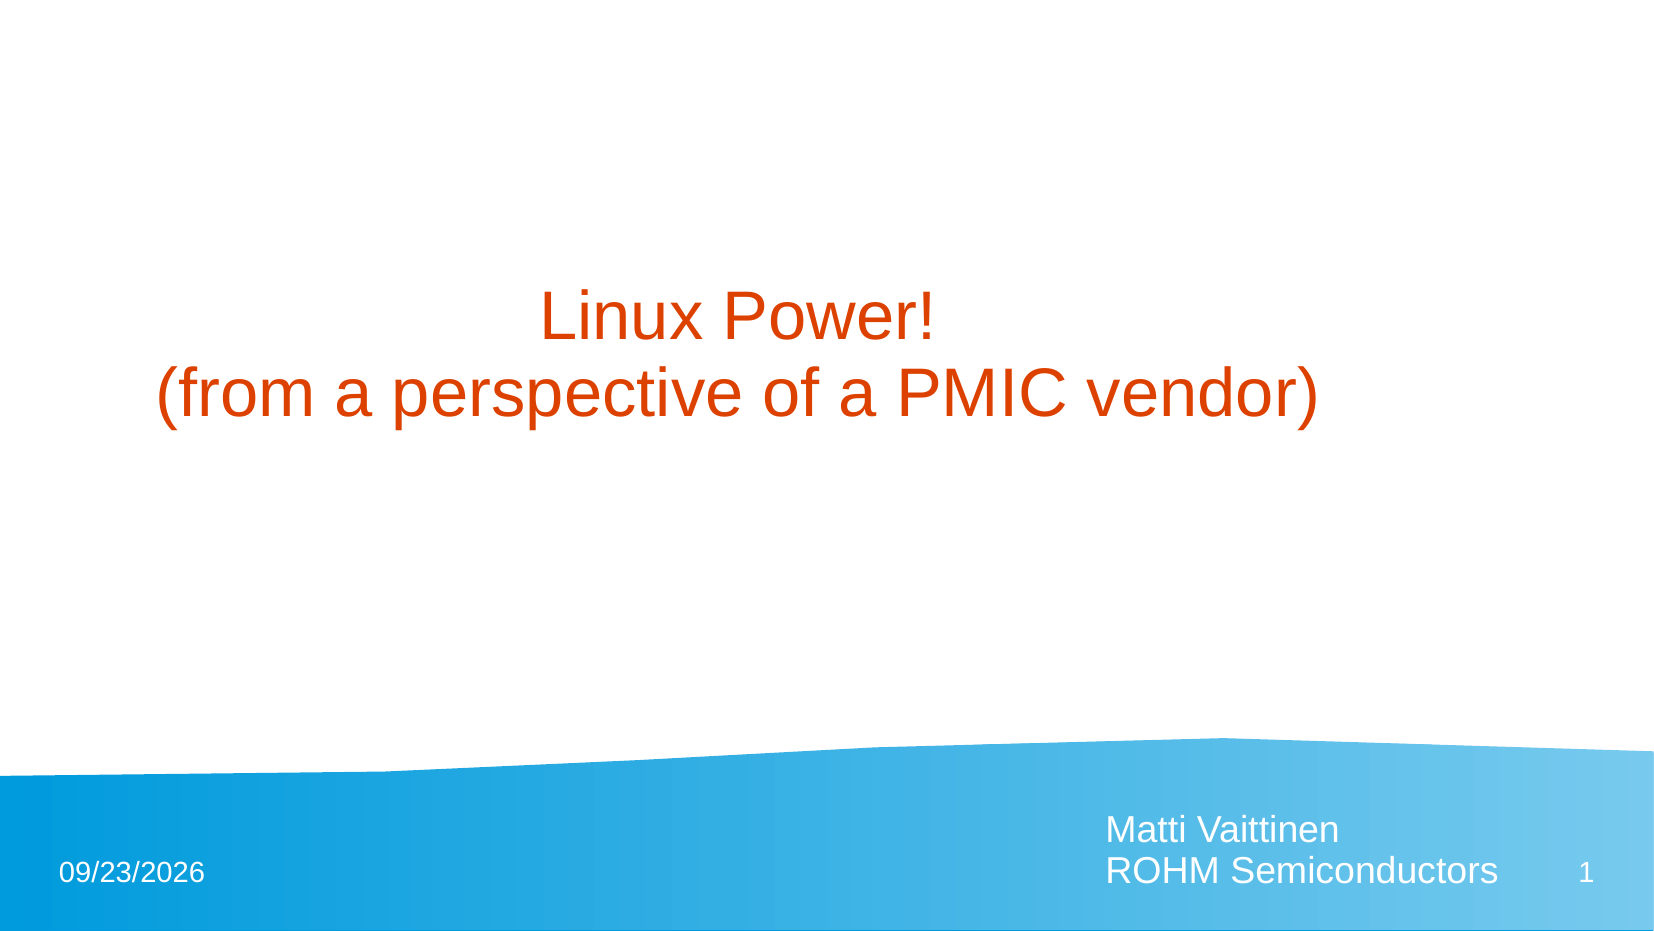

# Linux Power! (from a perspective of a PMIC vendor)
Matti Vaittinen
ROHM Semiconductors